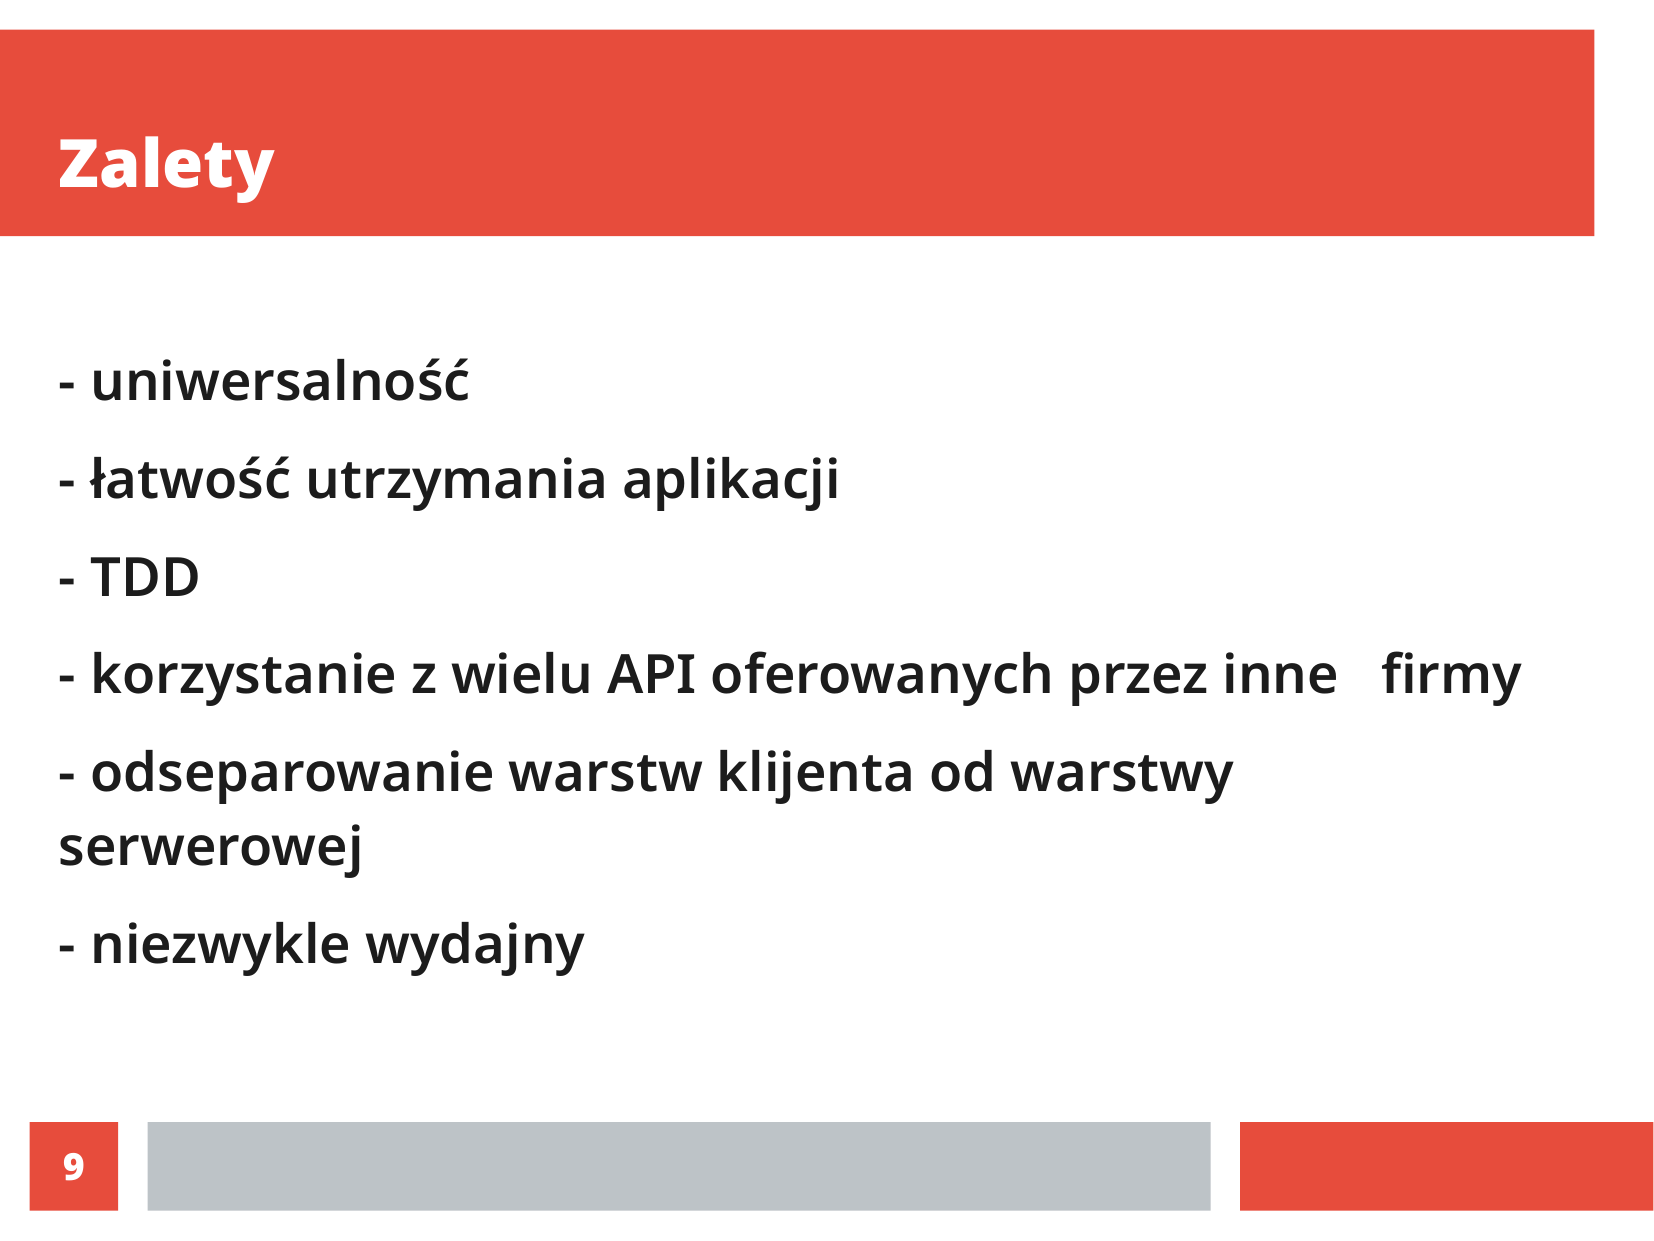

# Zalety
- uniwersalność
- łatwość utrzymania aplikacji
- TDD
- korzystanie z wielu API oferowanych przez inne firmy
- odseparowanie warstw klijenta od warstwy serwerowej
- niezwykle wydajny
9